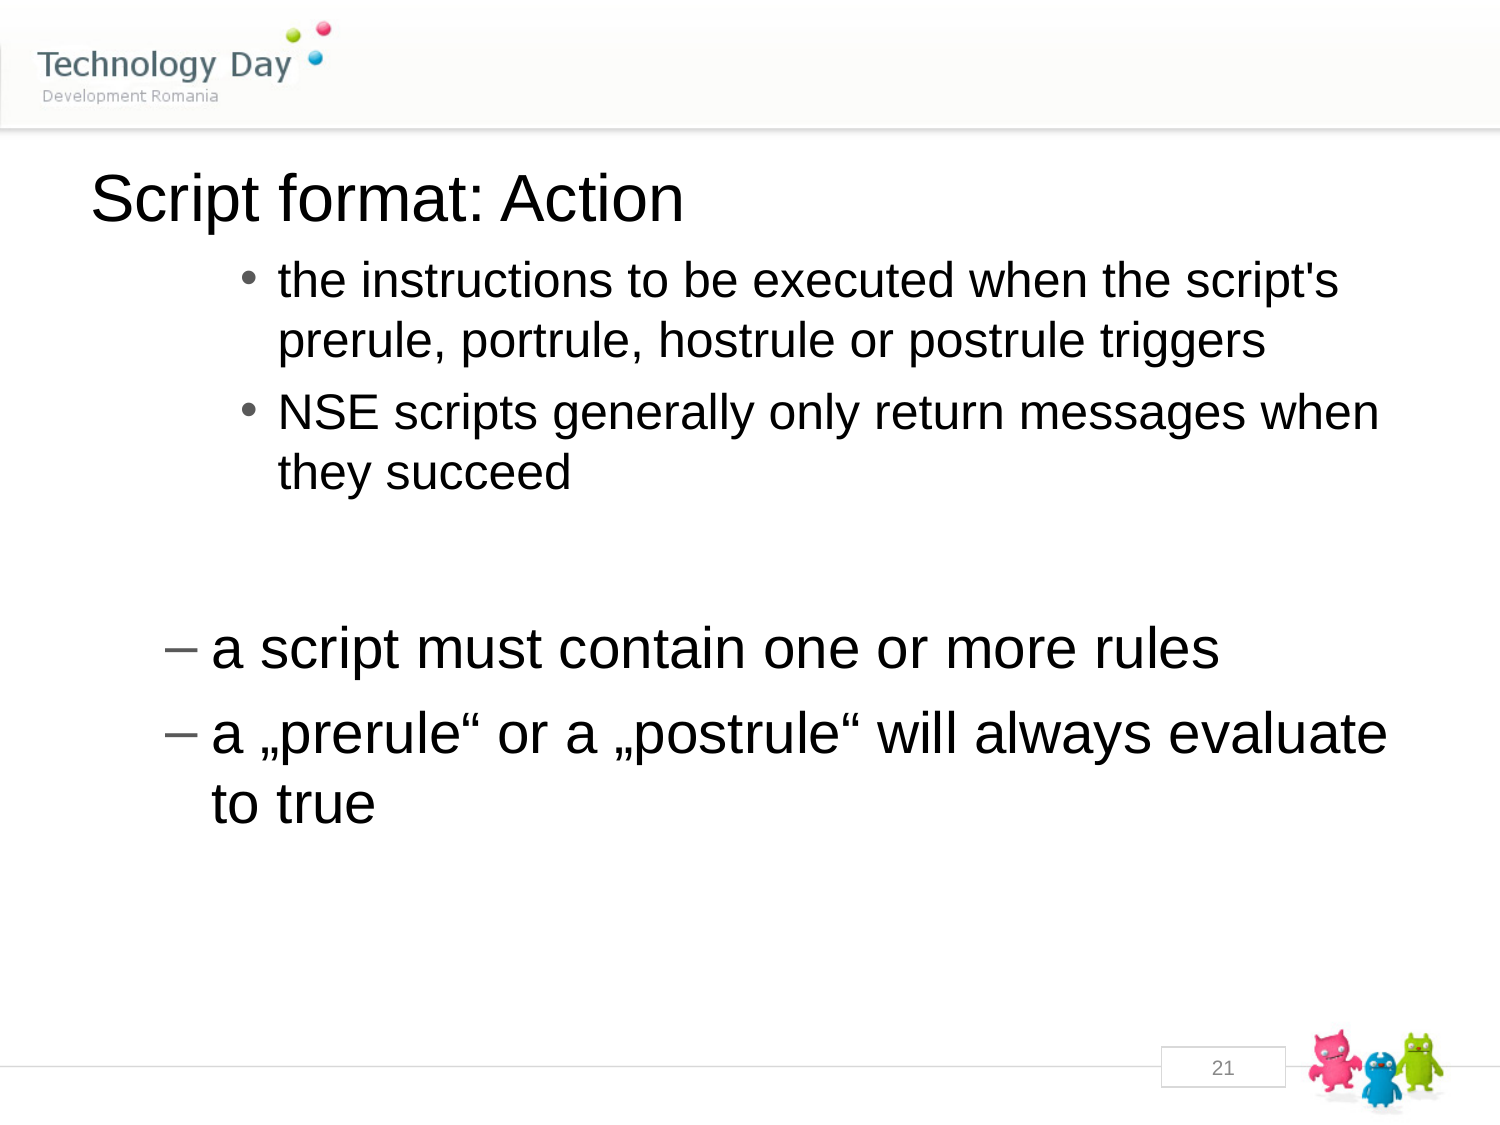

Script format: Action
the instructions to be executed when the script's prerule, portrule, hostrule or postrule triggers
NSE scripts generally only return messages when they succeed
a script must contain one or more rules
a „prerule“ or a „postrule“ will always evaluate to true
#